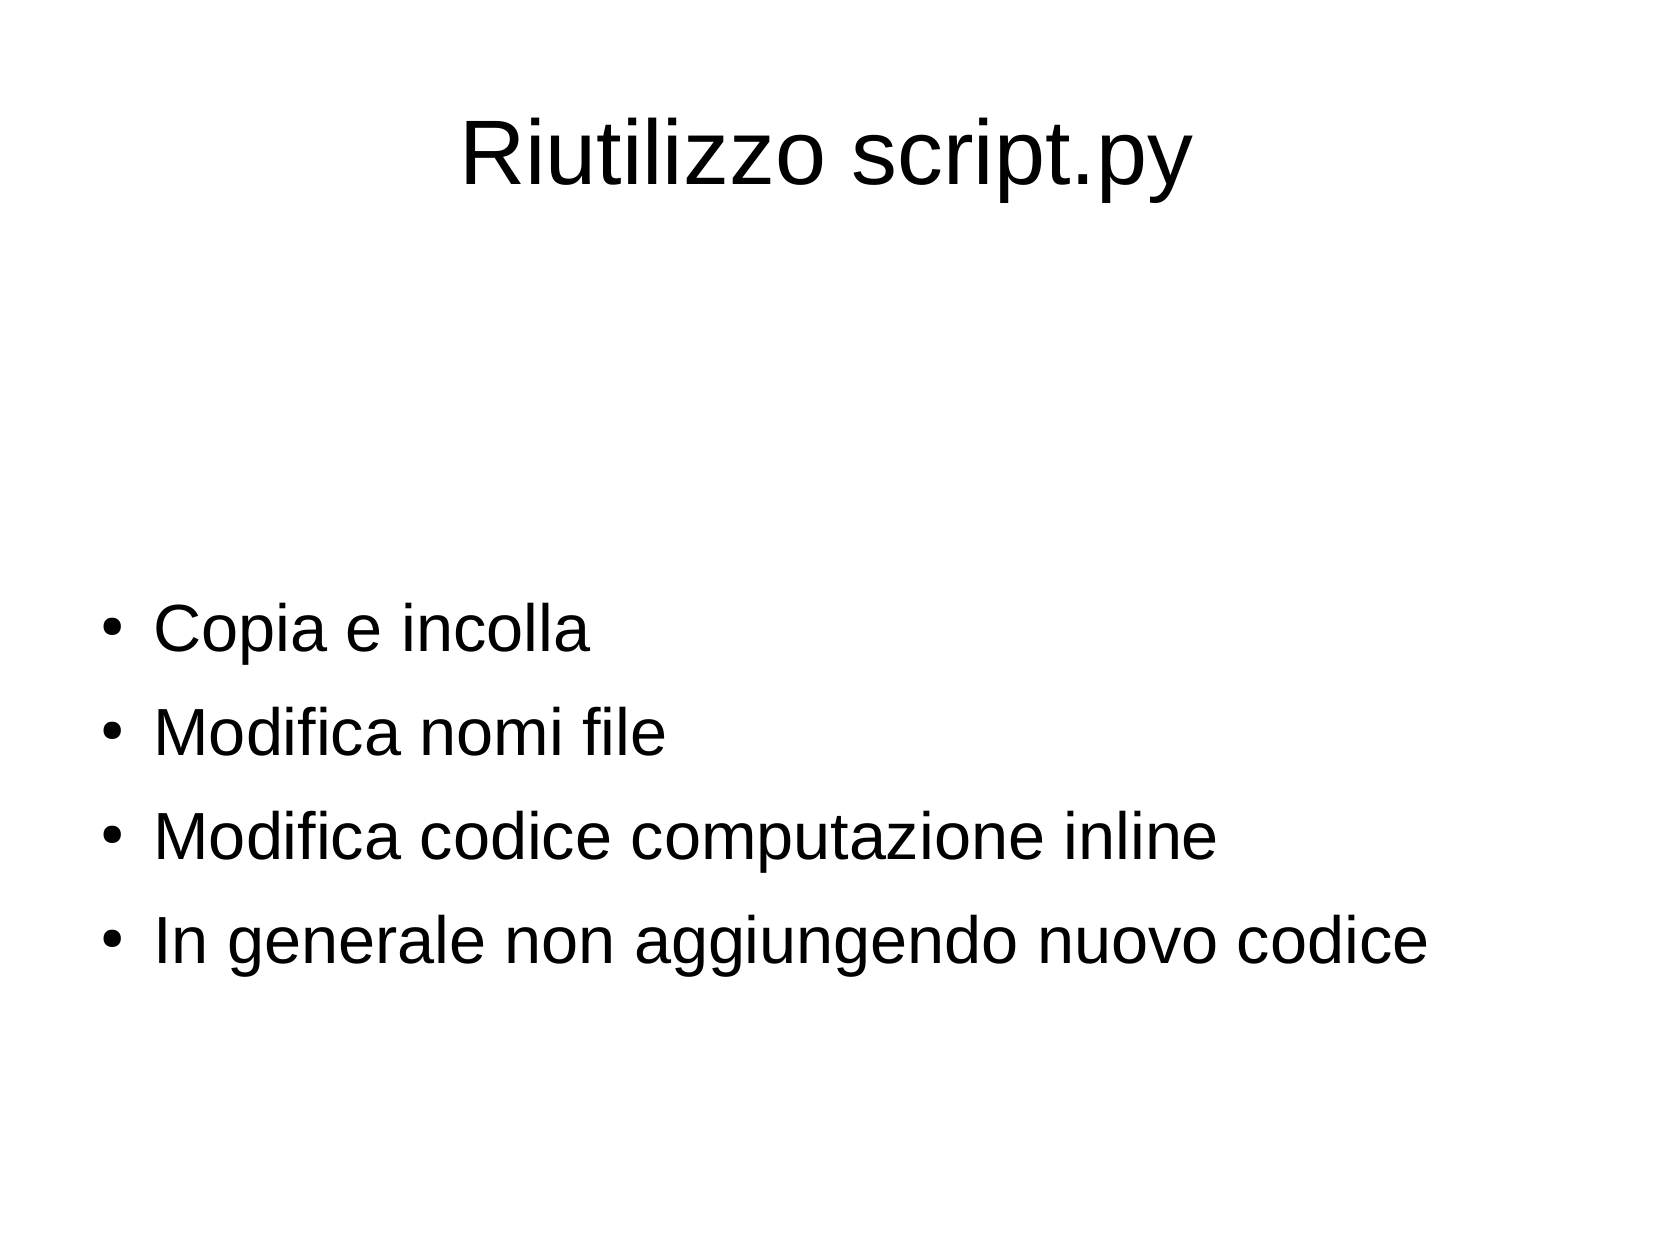

# Riutilizzo script.py
Copia e incolla
Modifica nomi file
Modifica codice computazione inline
In generale non aggiungendo nuovo codice